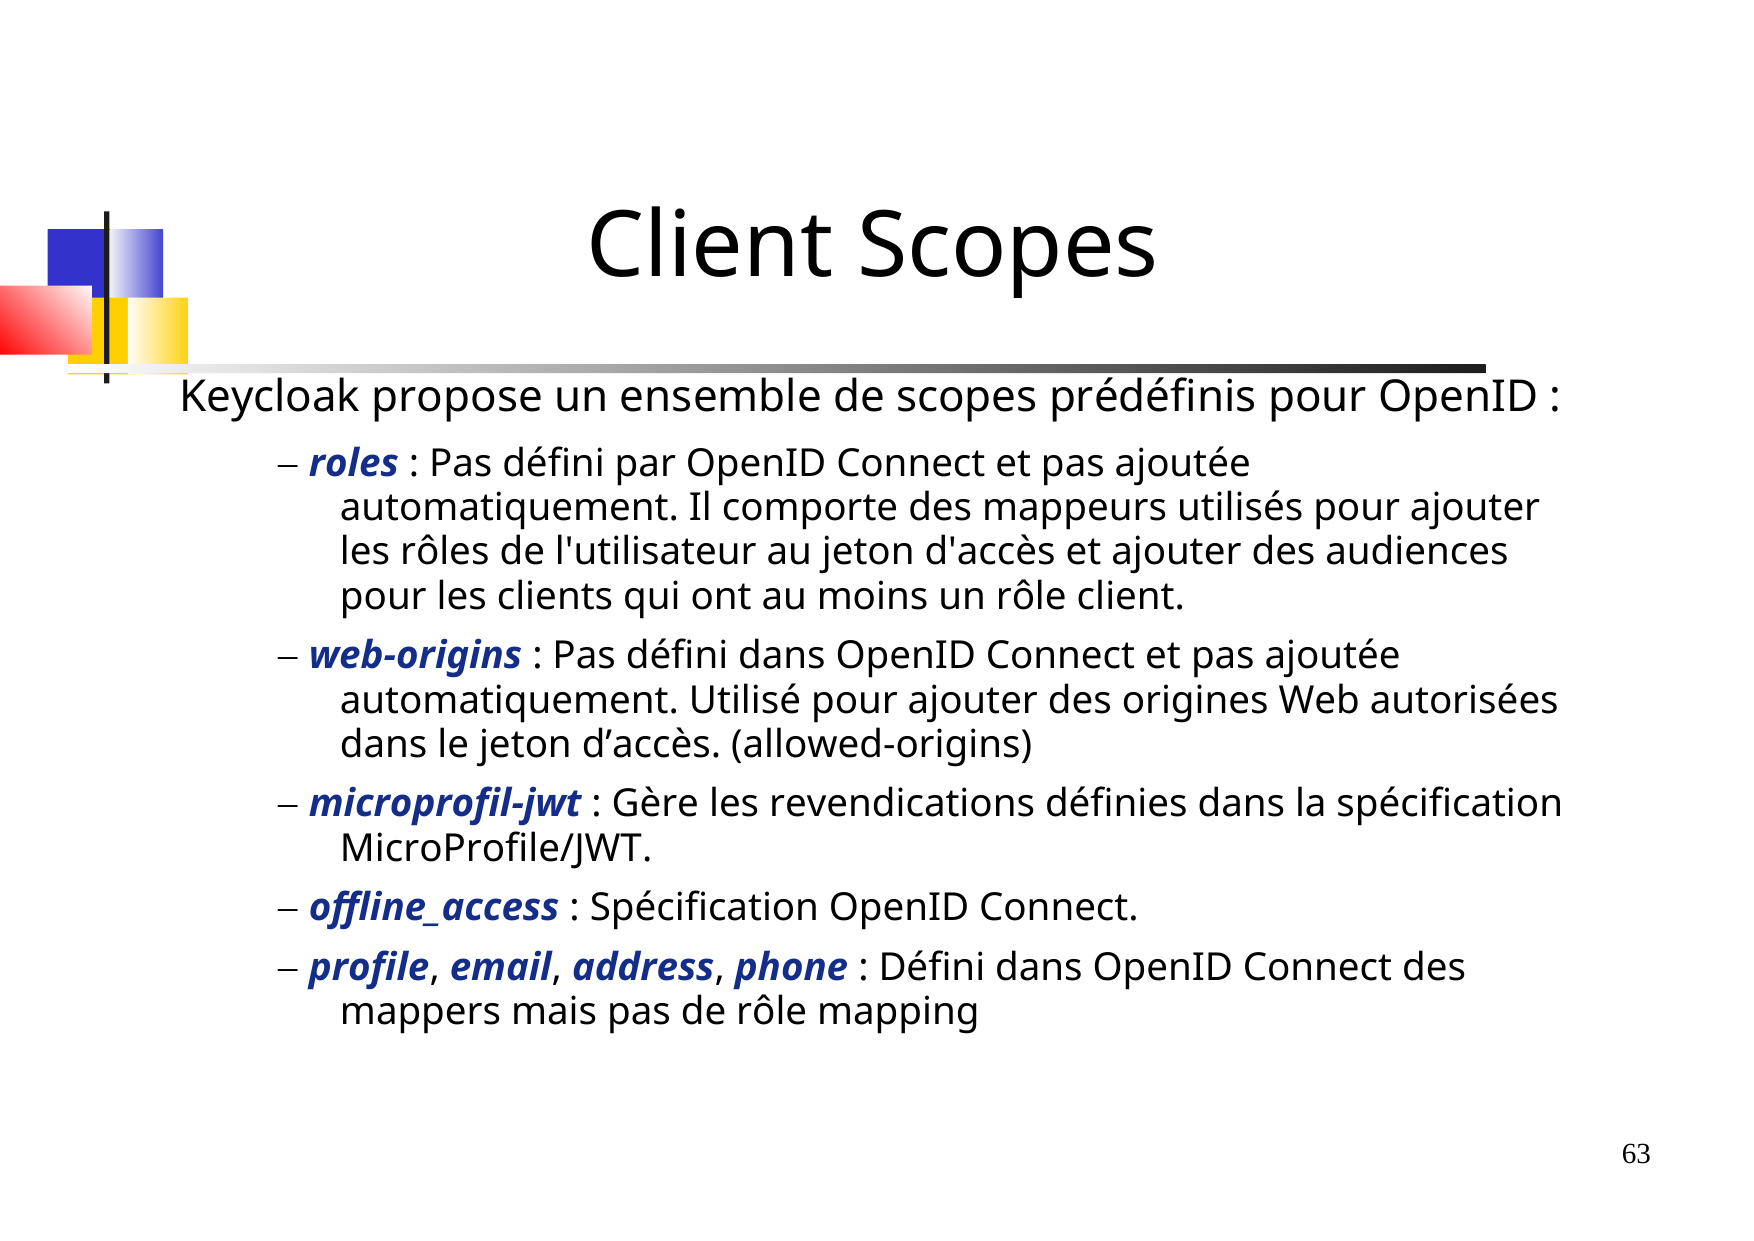

# Client Scopes
Keycloak propose un ensemble de scopes prédéfinis pour OpenID :
roles : Pas défini par OpenID Connect et pas ajoutée automatiquement. Il comporte des mappeurs utilisés pour ajouter les rôles de l'utilisateur au jeton d'accès et ajouter des audiences pour les clients qui ont au moins un rôle client.
web-origins : Pas défini dans OpenID Connect et pas ajoutée automatiquement. Utilisé pour ajouter des origines Web autorisées dans le jeton d’accès. (allowed-origins)
microprofil-jwt : Gère les revendications définies dans la spécification MicroProfile/JWT.
offline_access : Spécification OpenID Connect.
profile, email, address, phone : Défini dans OpenID Connect des mappers mais pas de rôle mapping